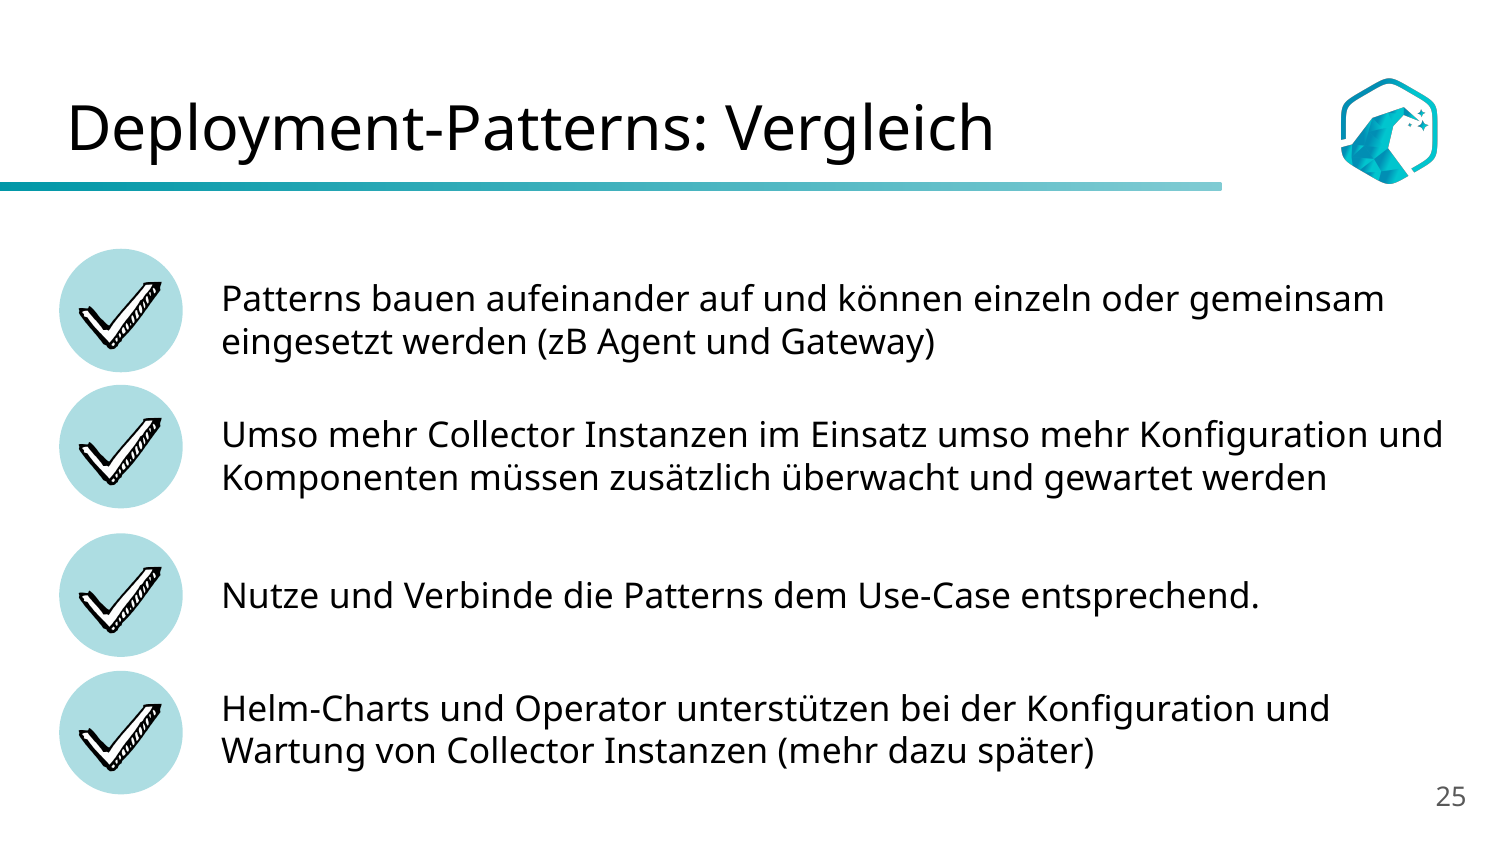

# Deployment-Patterns: Vergleich
Patterns bauen aufeinander auf und können einzeln oder gemeinsam
eingesetzt werden (zB Agent und Gateway)
Umso mehr Collector Instanzen im Einsatz umso mehr Konfiguration und
Komponenten müssen zusätzlich überwacht und gewartet werden
Nutze und Verbinde die Patterns dem Use-Case entsprechend.
Helm-Charts und Operator unterstützen bei der Konfiguration und Wartung von Collector Instanzen (mehr dazu später)